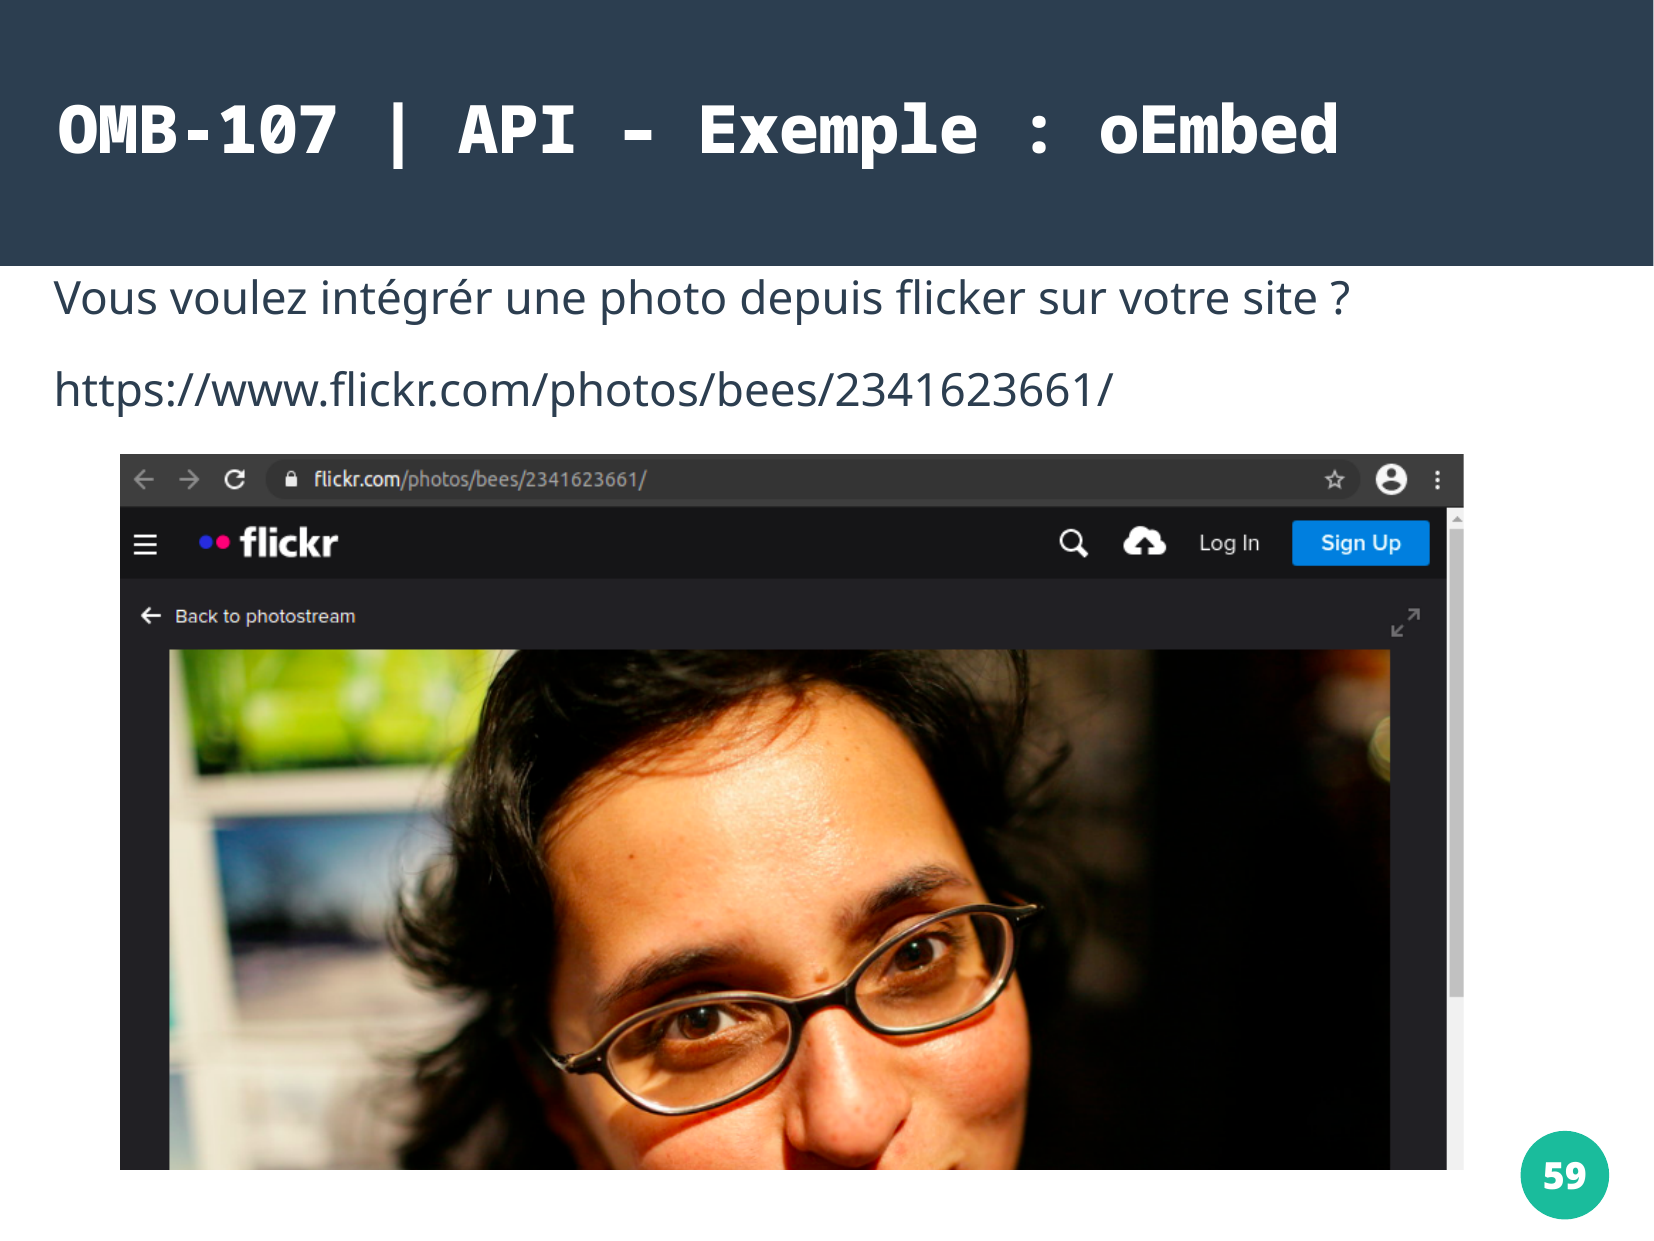

# OMB-107 | API – Exemple : oEmbed
Vous voulez intégrér une photo depuis flicker sur votre site ?
https://www.flickr.com/photos/bees/2341623661/
59